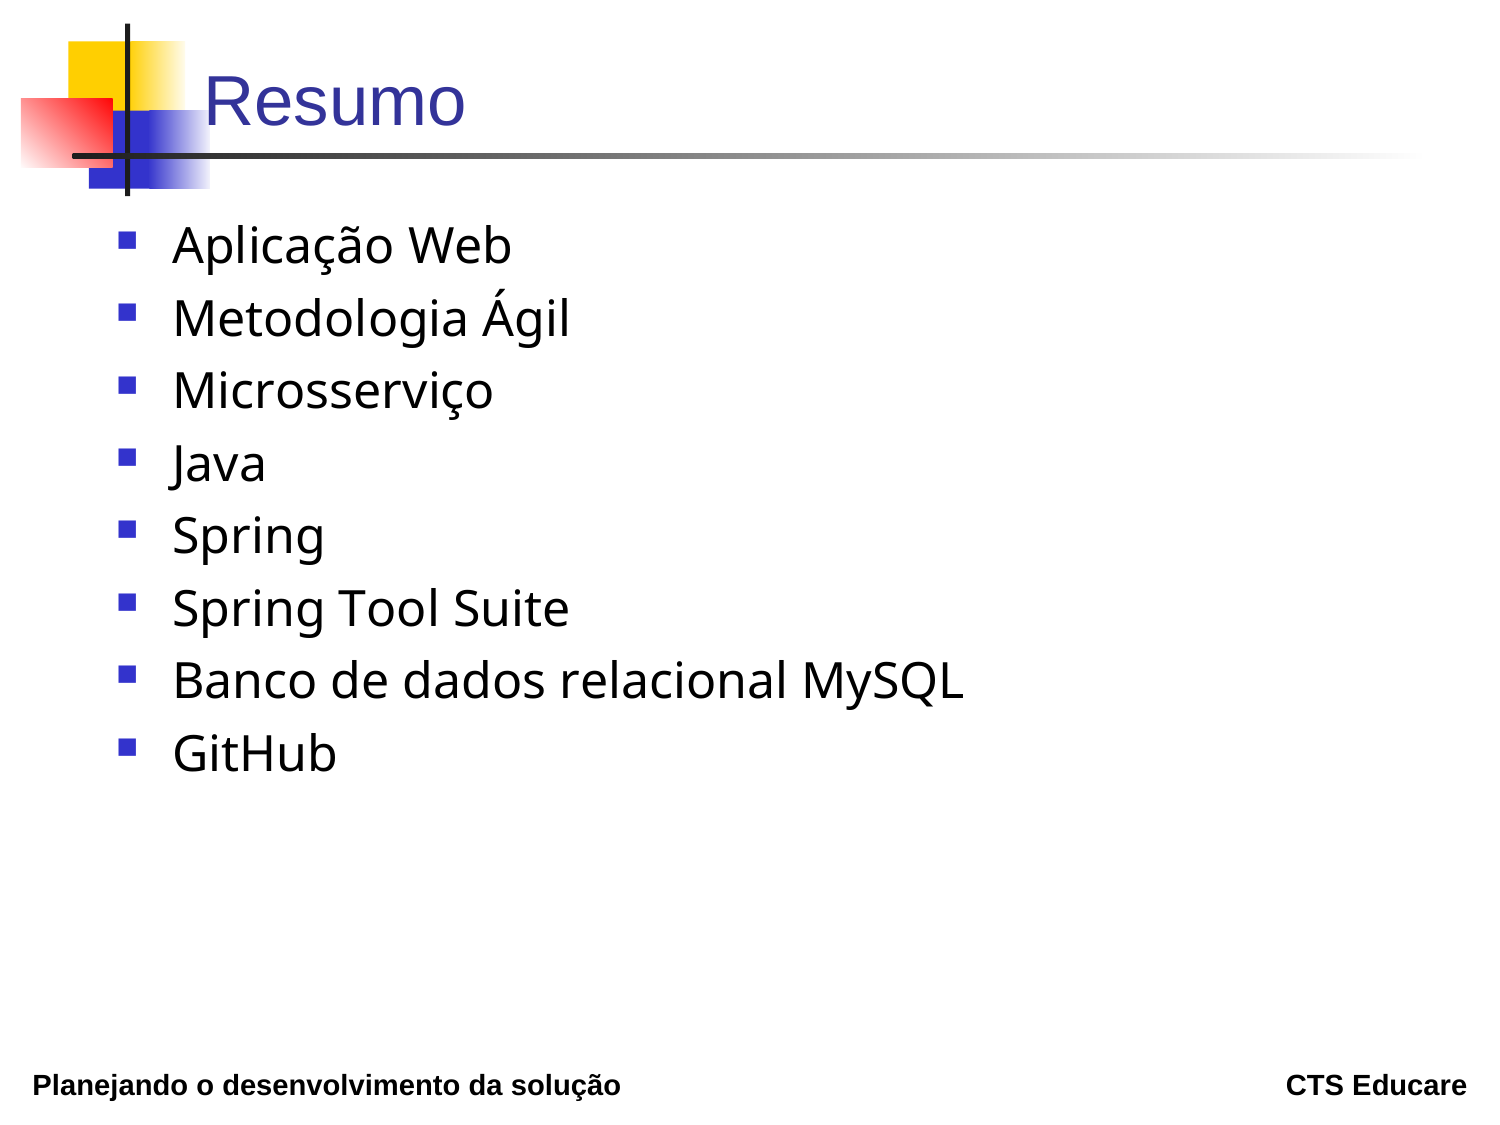

# Resumo
Aplicação Web
Metodologia Ágil
Microsserviço
Java
Spring
Spring Tool Suite
Banco de dados relacional MySQL
GitHub